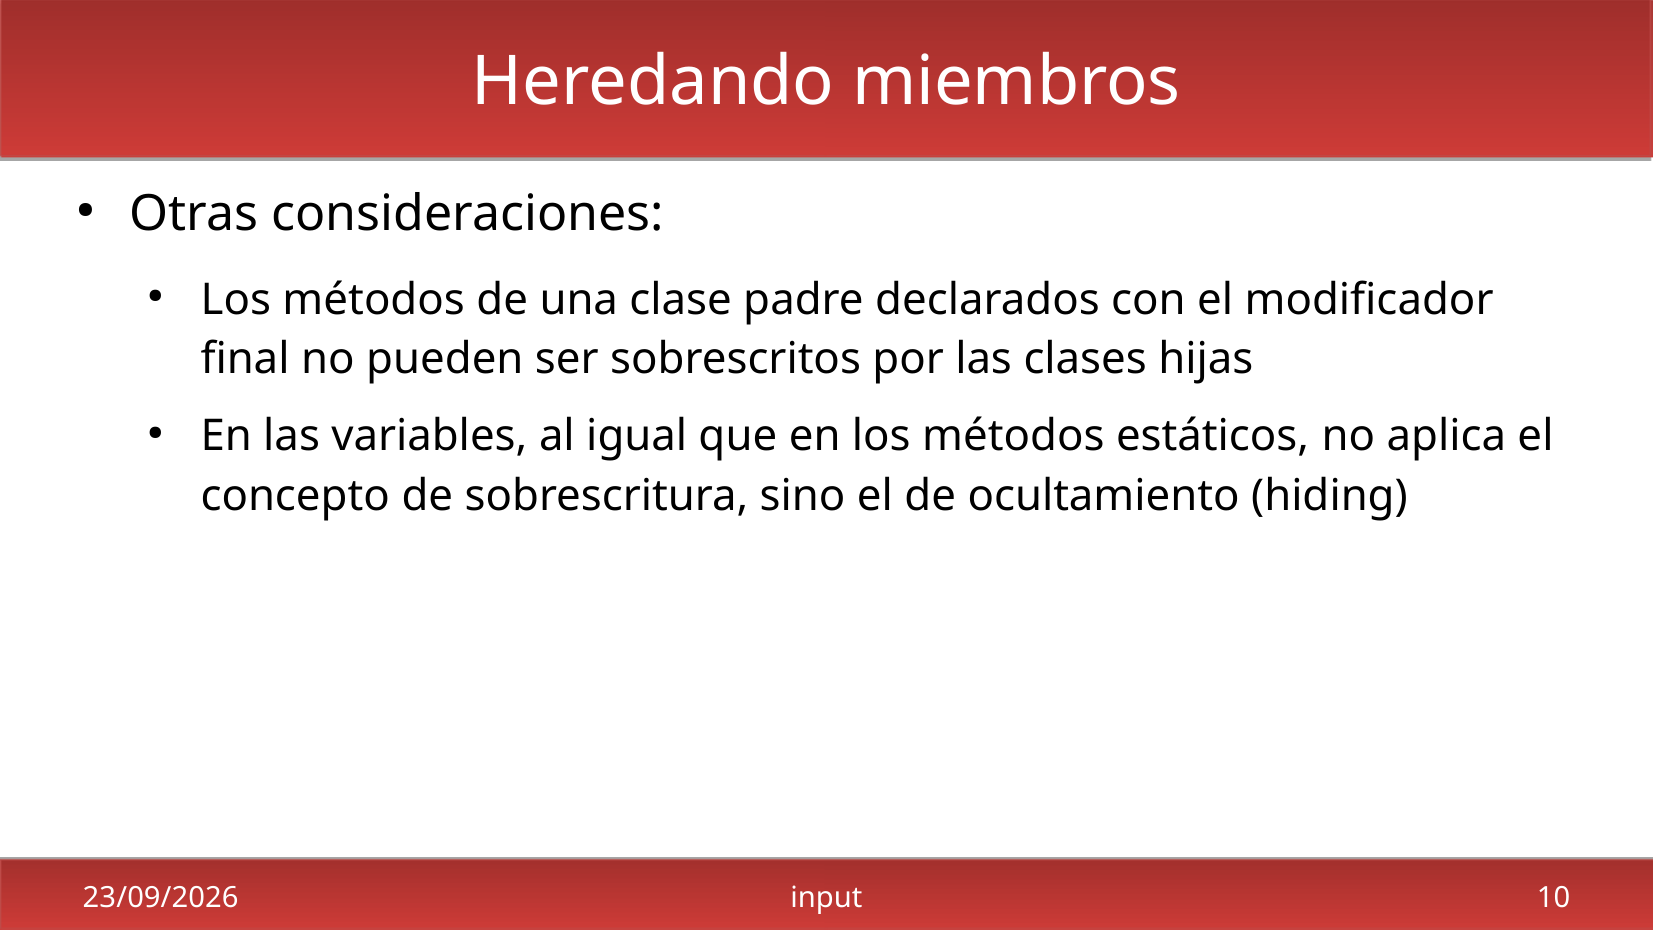

# Heredando miembros
Otras consideraciones:
Los métodos de una clase padre declarados con el modificador final no pueden ser sobrescritos por las clases hijas
En las variables, al igual que en los métodos estáticos, no aplica el concepto de sobrescritura, sino el de ocultamiento (hiding)
Presentation
10